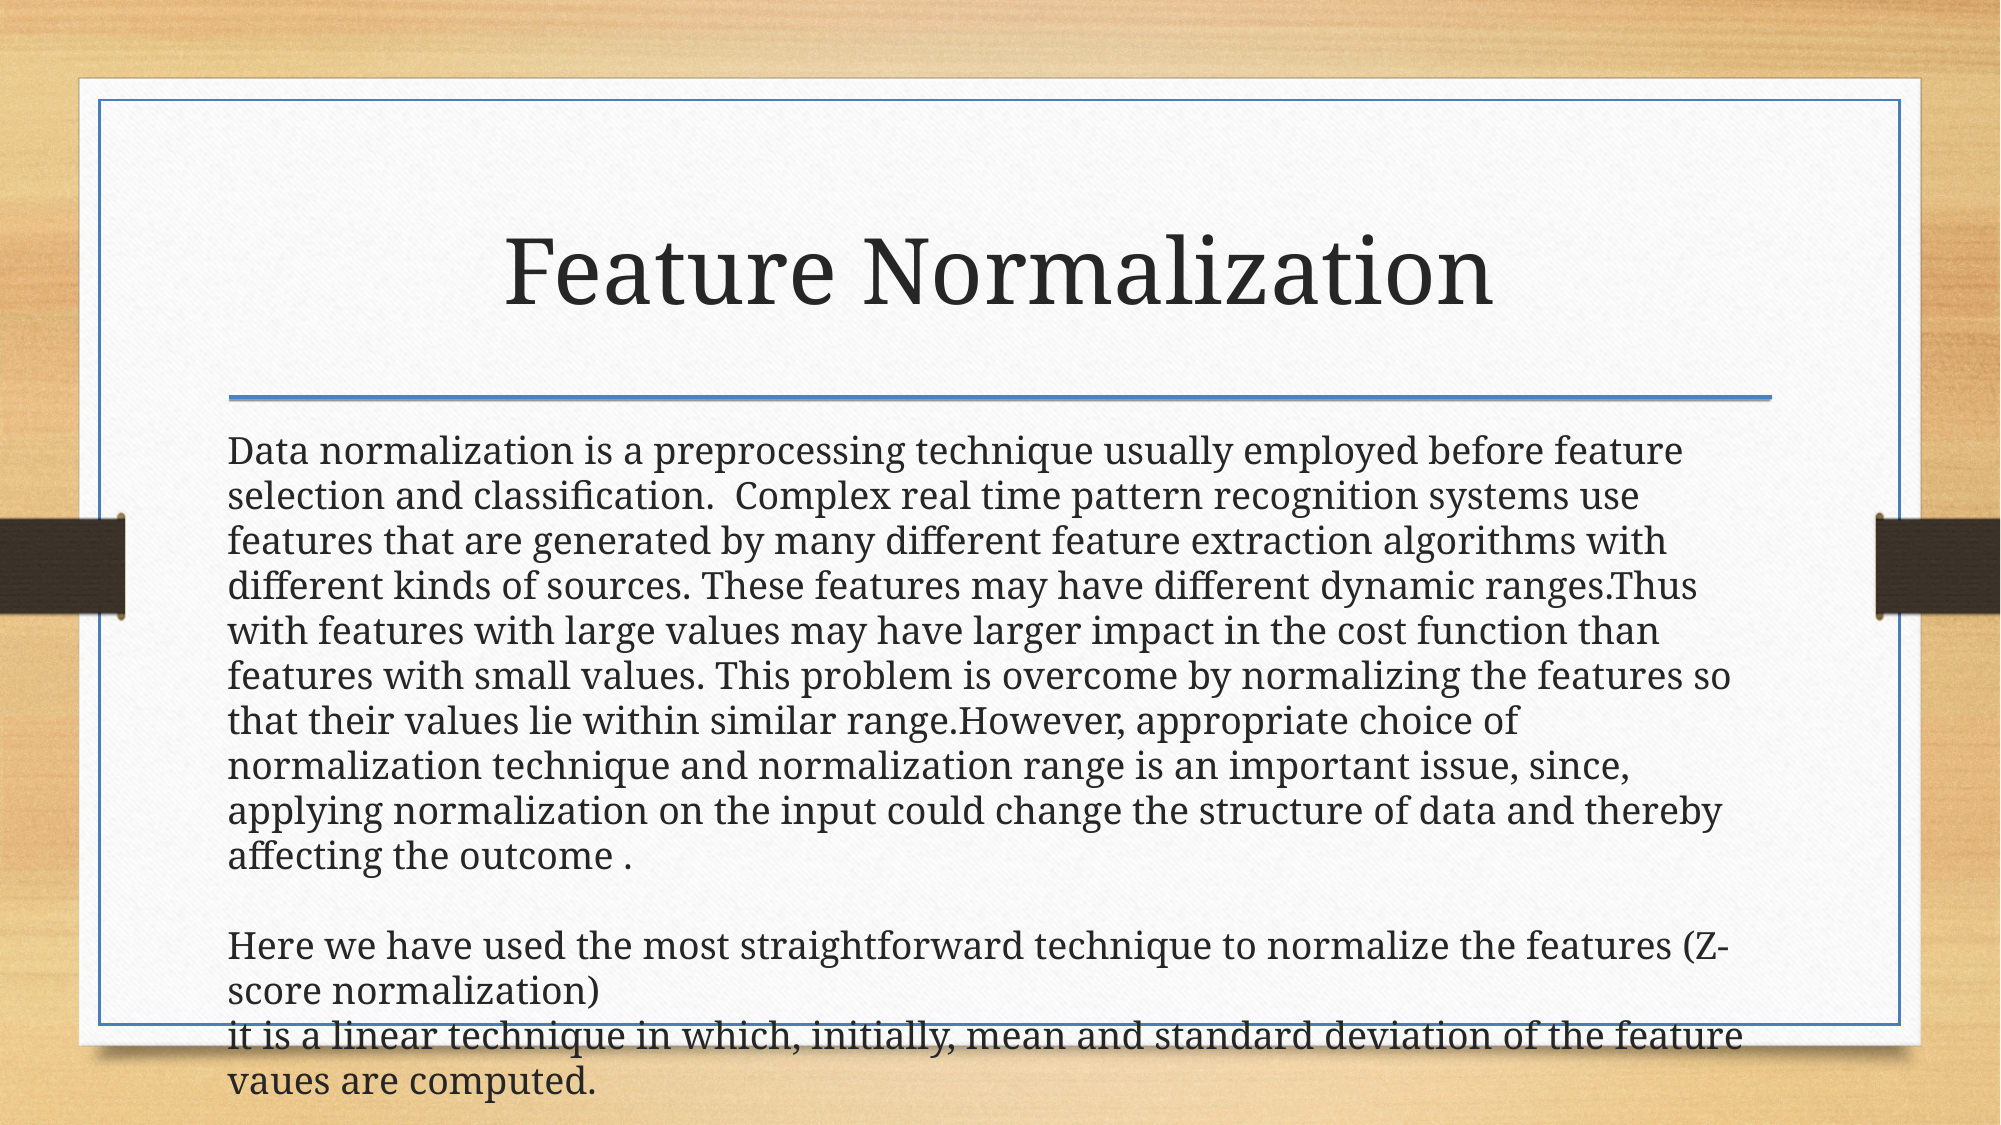

Feature Normalization
Data normalization is a preprocessing technique usually employed before feature selection and classification. Complex real time pattern recognition systems use features that are generated by many different feature extraction algorithms with different kinds of sources. These features may have different dynamic ranges.Thus with features with large values may have larger impact in the cost function than features with small values. This problem is overcome by normalizing the features so that their values lie within similar range.However, appropriate choice of normalization technique and normalization range is an important issue, since, applying normalization on the input could change the structure of data and thereby affecting the outcome .
Here we have used the most straightforward technique to normalize the features (Z- score normalization)
it is a linear technique in which, initially, mean and standard deviation of the feature vaues are computed.